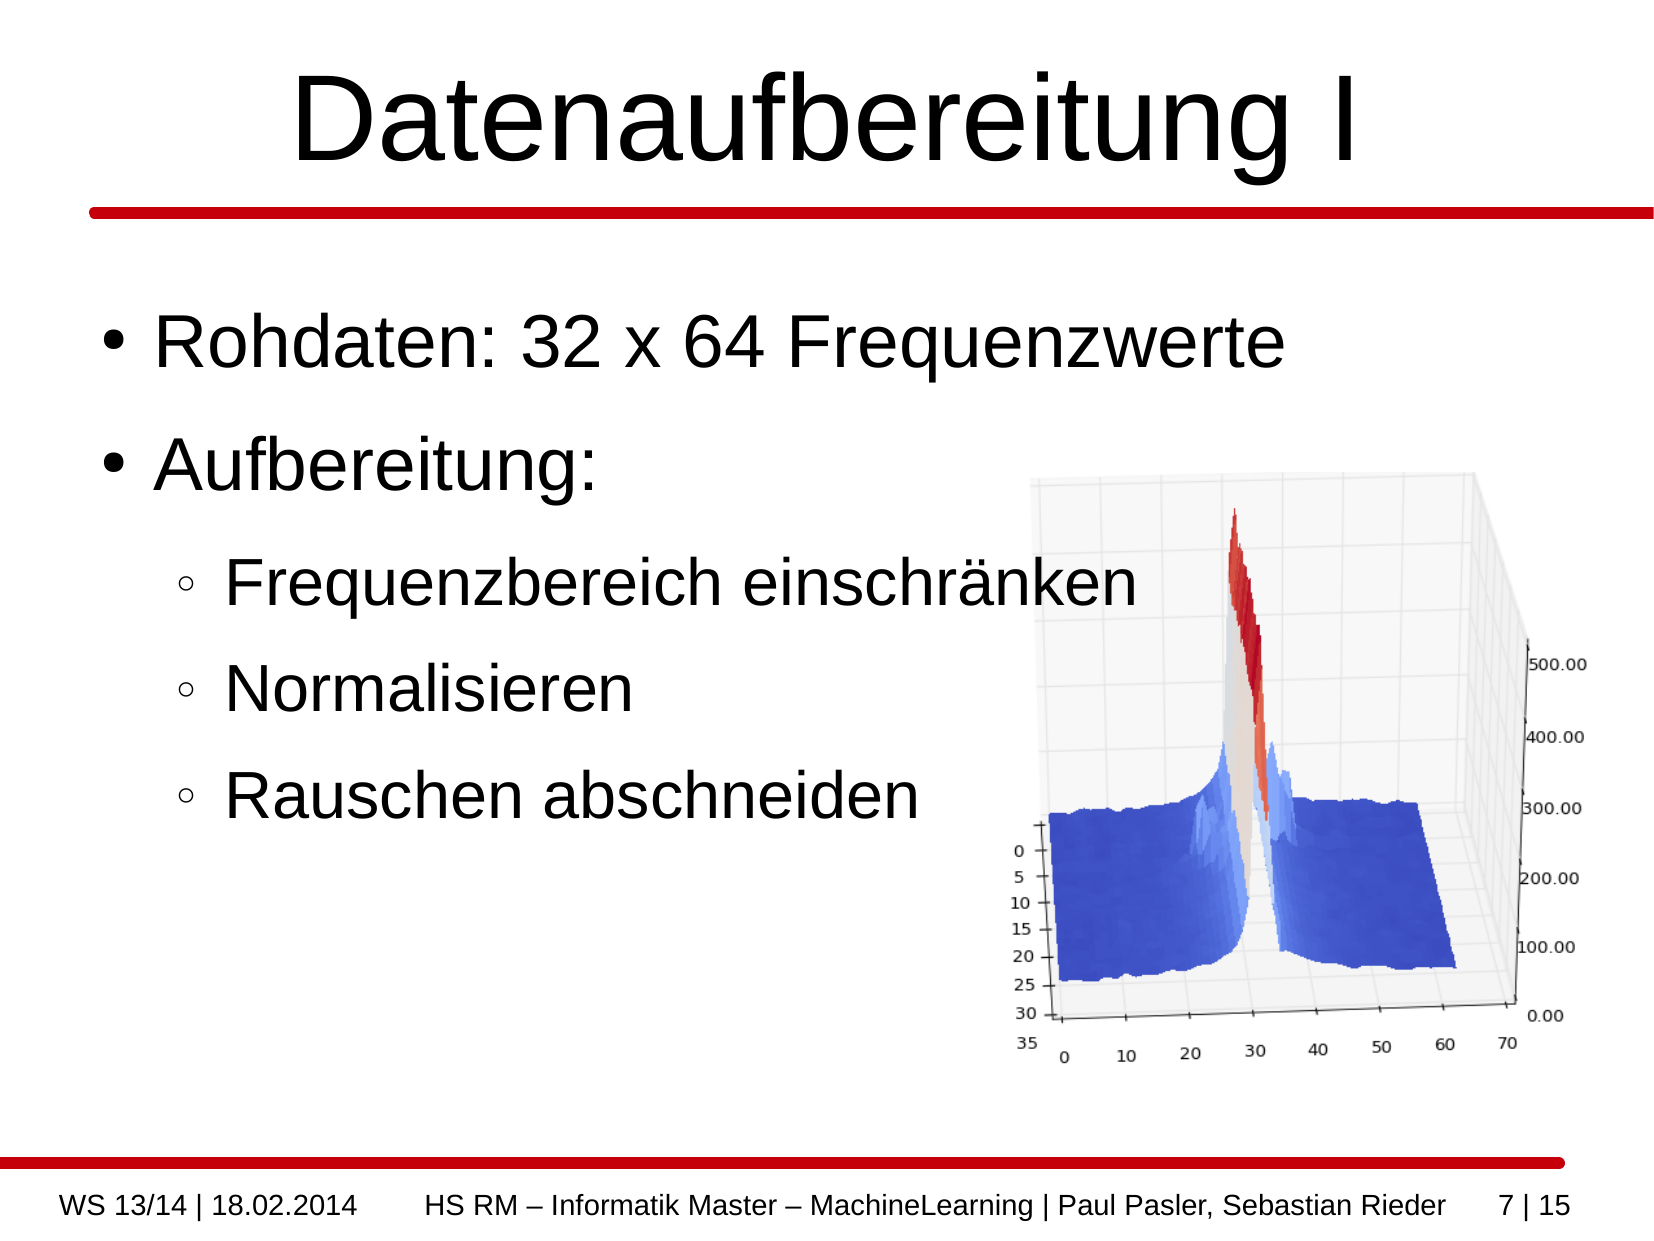

# Datenaufbereitung I
Rohdaten: 32 x 64 Frequenzwerte
Aufbereitung:
Frequenzbereich einschränken
Normalisieren
Rauschen abschneiden
18.02.2014
7